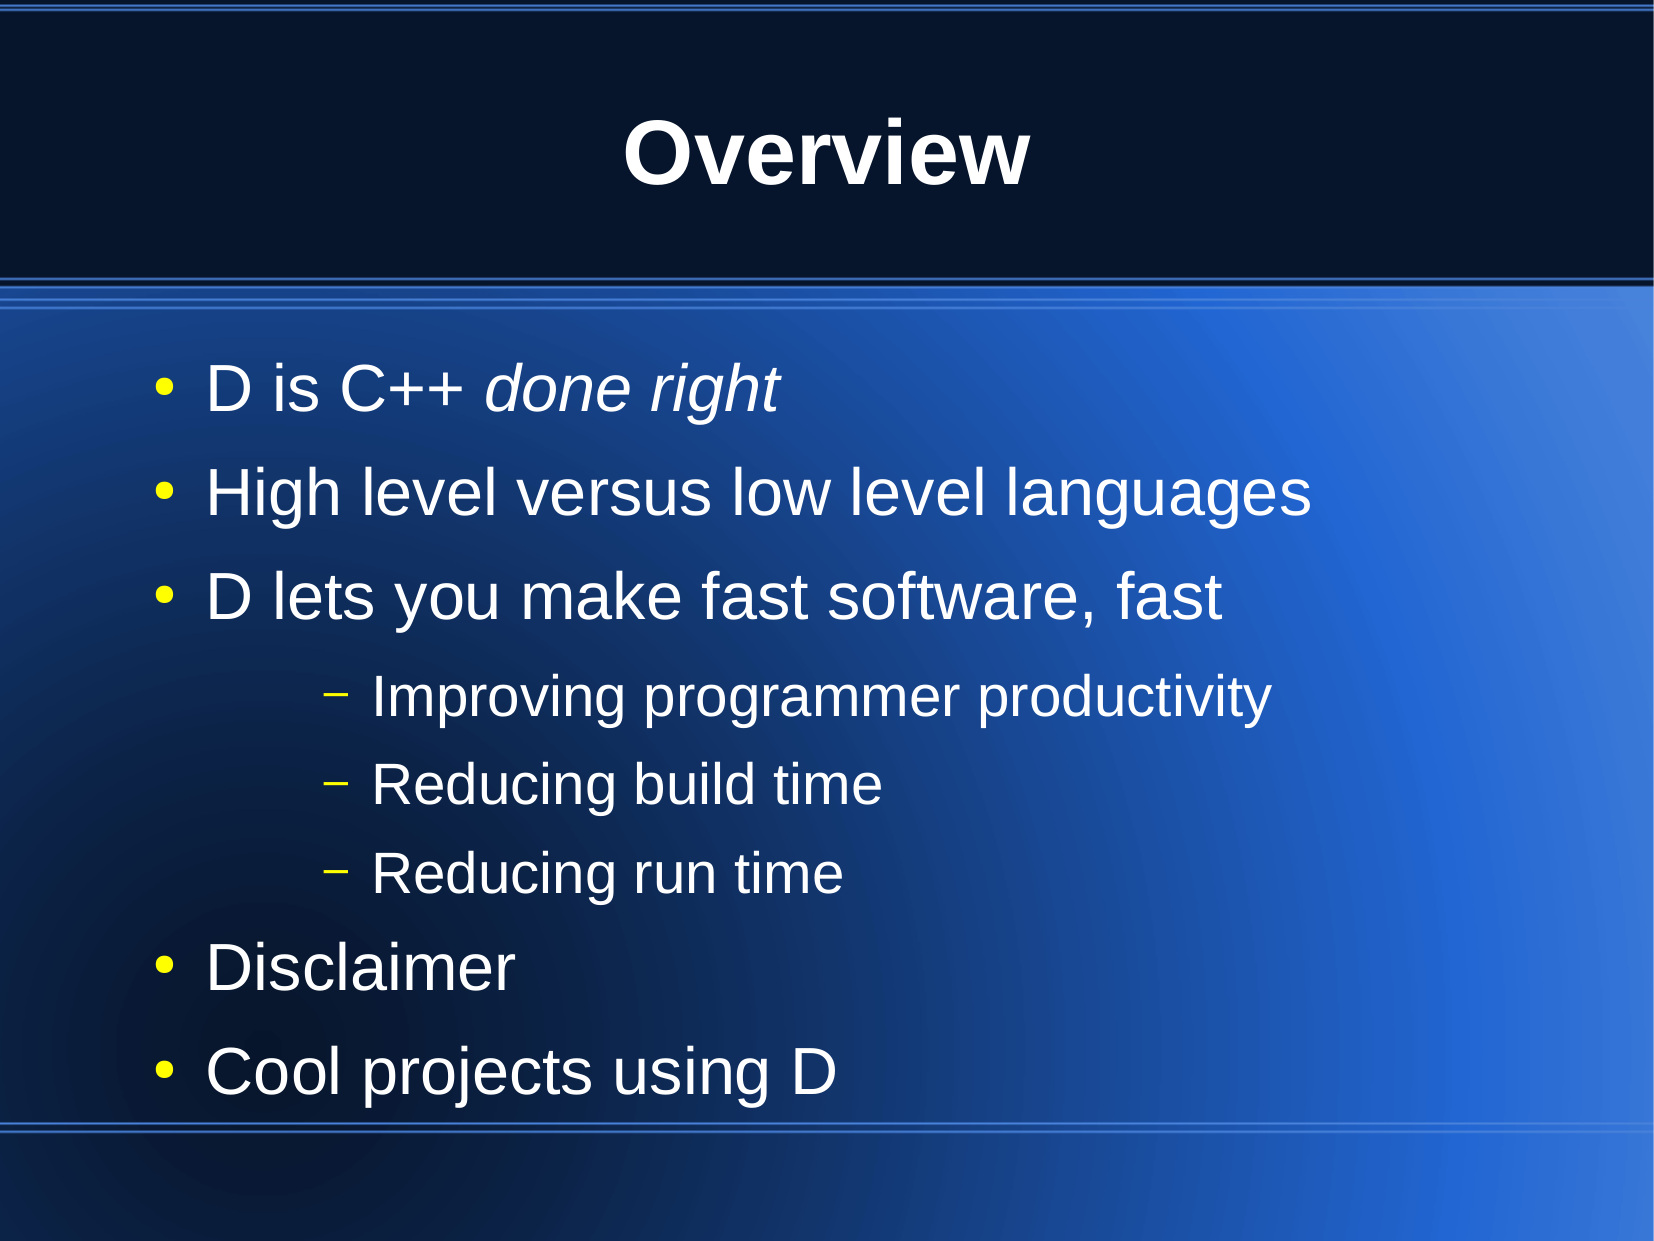

# Overview
D is C++ done right
High level versus low level languages
D lets you make fast software, fast
Improving programmer productivity
Reducing build time
Reducing run time
Disclaimer
Cool projects using D